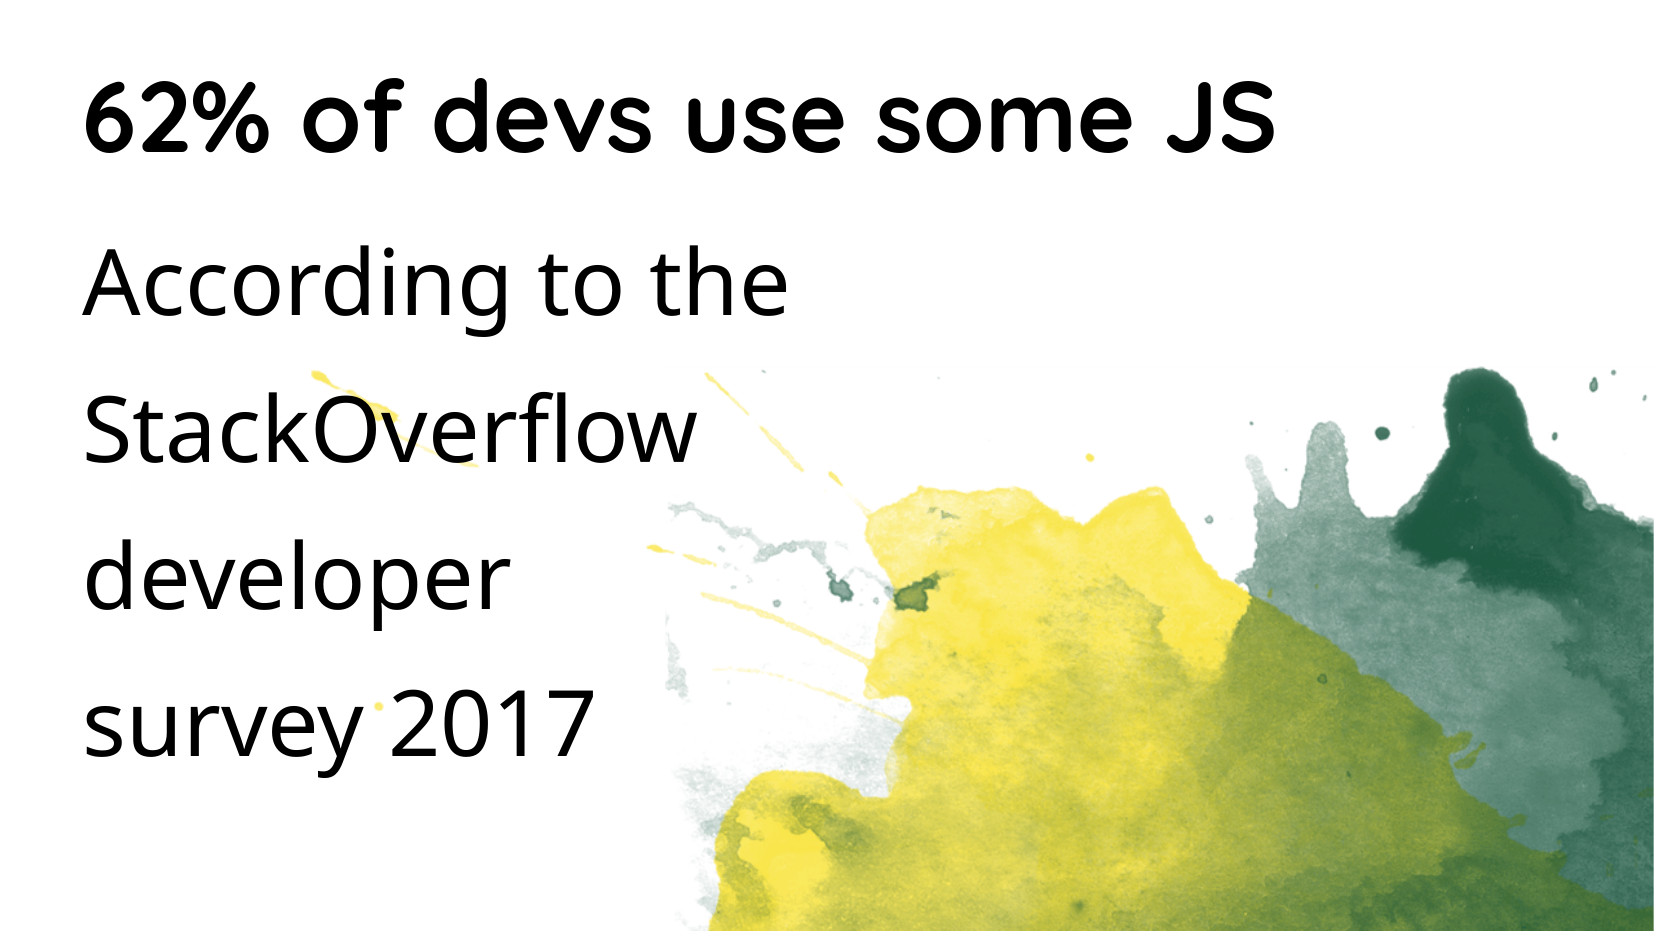

# 62% of devs use some JS
According to the
StackOverflow
developer
survey 2017